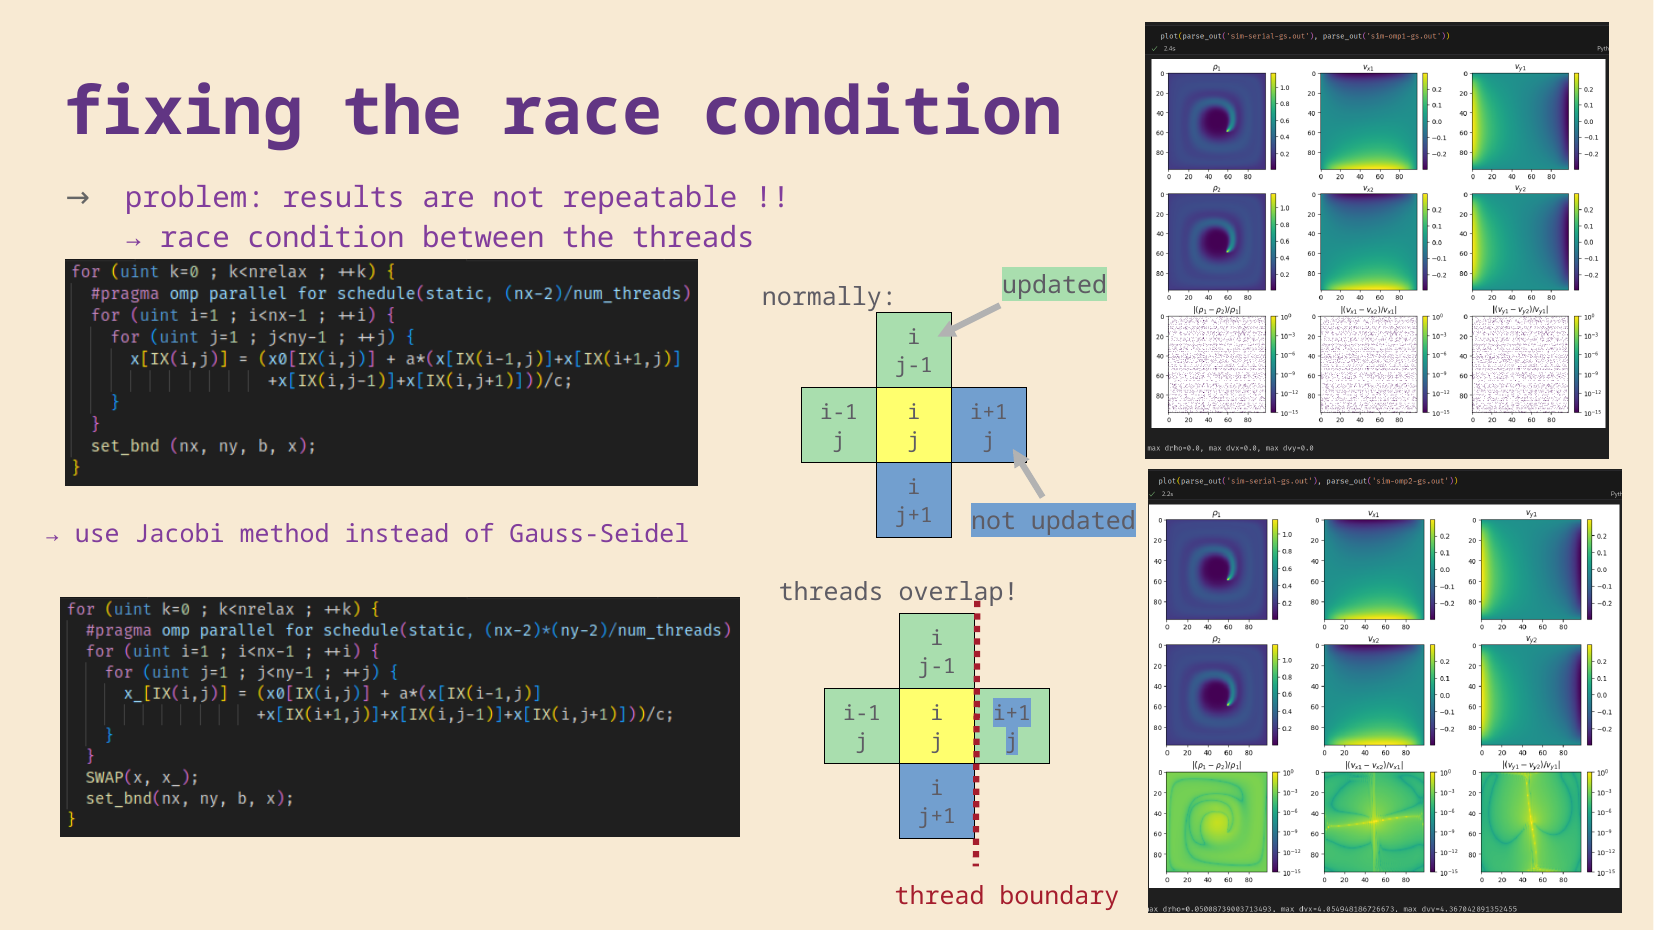

# fixing the race condition
problem: results are not repeatable !!
→ race condition between the threads
updated
normally:
i
j-1
i-1
j
i
j
i+1
j
i
j+1
not updated
→ use Jacobi method instead of Gauss-Seidel
threads overlap!
i
j-1
i-1
j
i
j
i+1
j
i
j+1
thread boundary